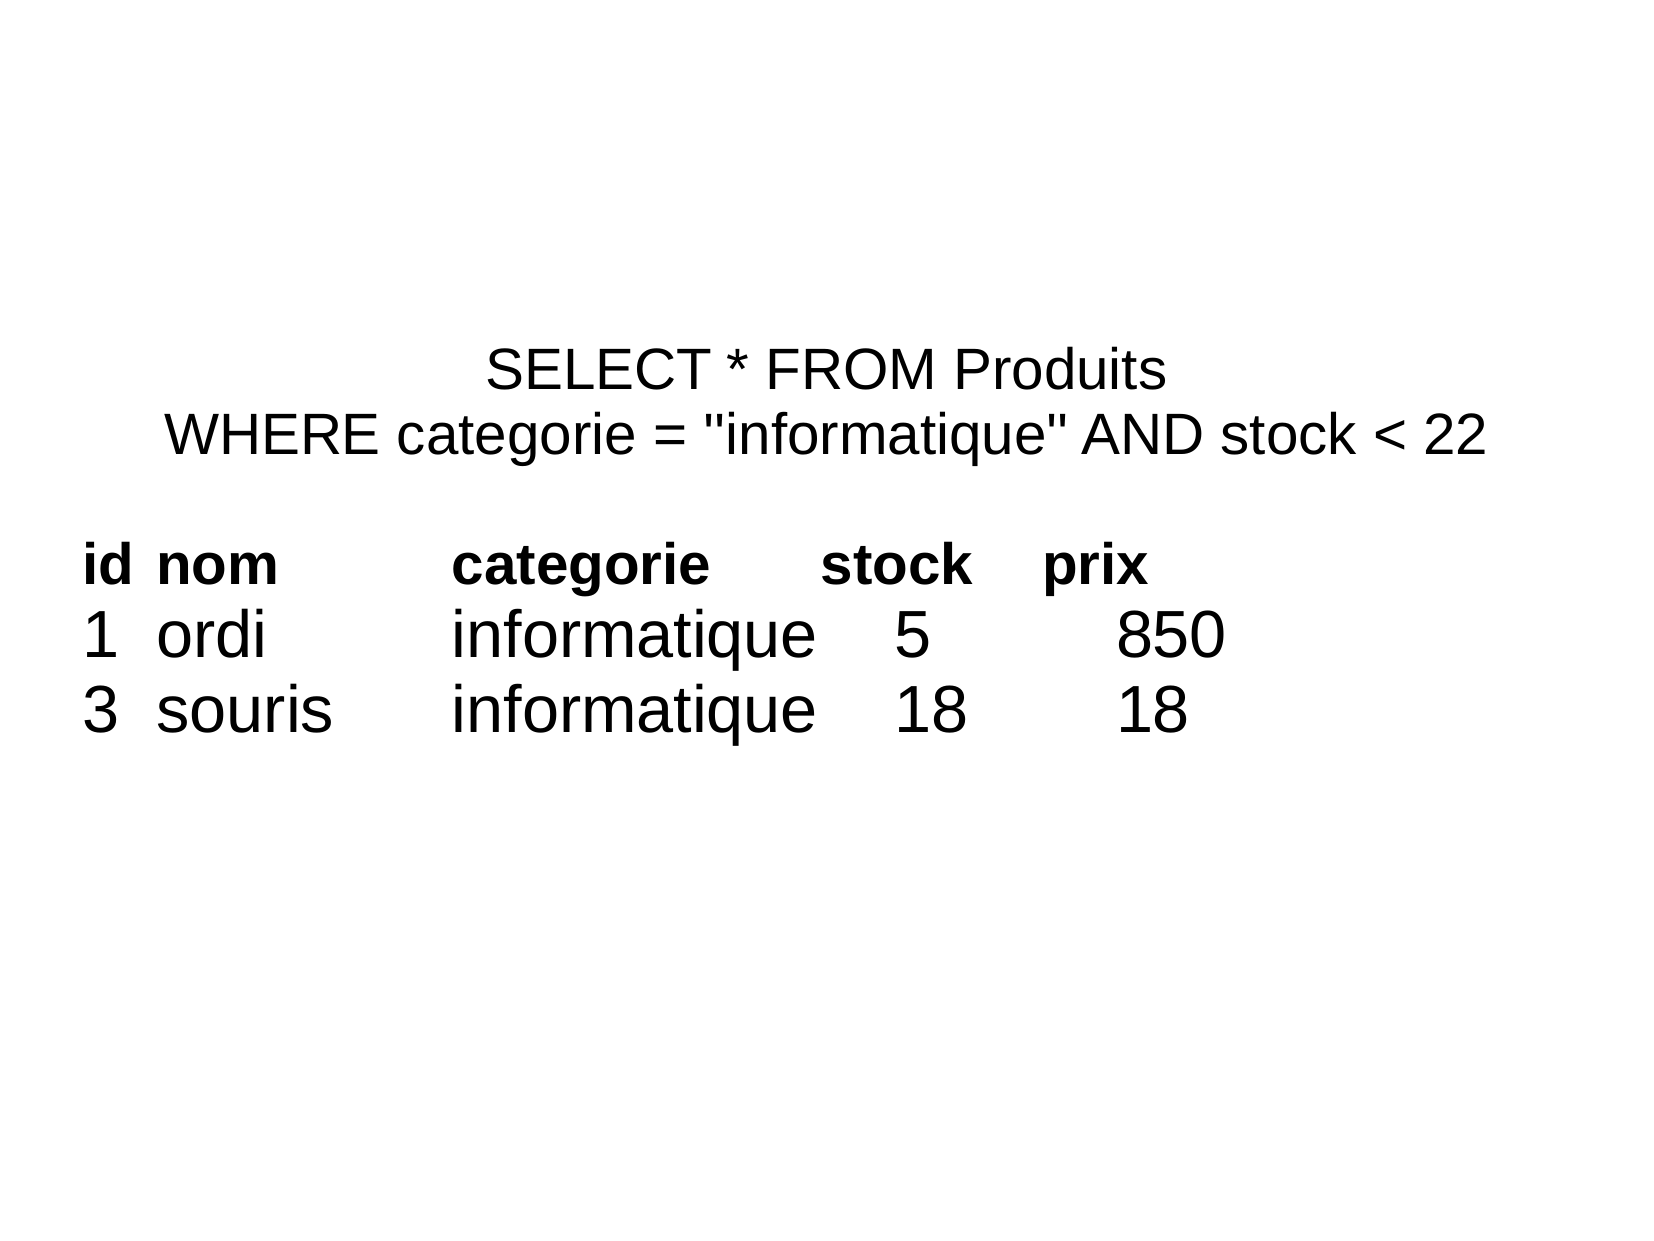

# SELECT * FROM Produits
WHERE categorie = ''informatique'' AND stock < 22
id	nom			categorie		stock	prix
1	ordi			informatique		5			850
3	souris		informatique		18		18